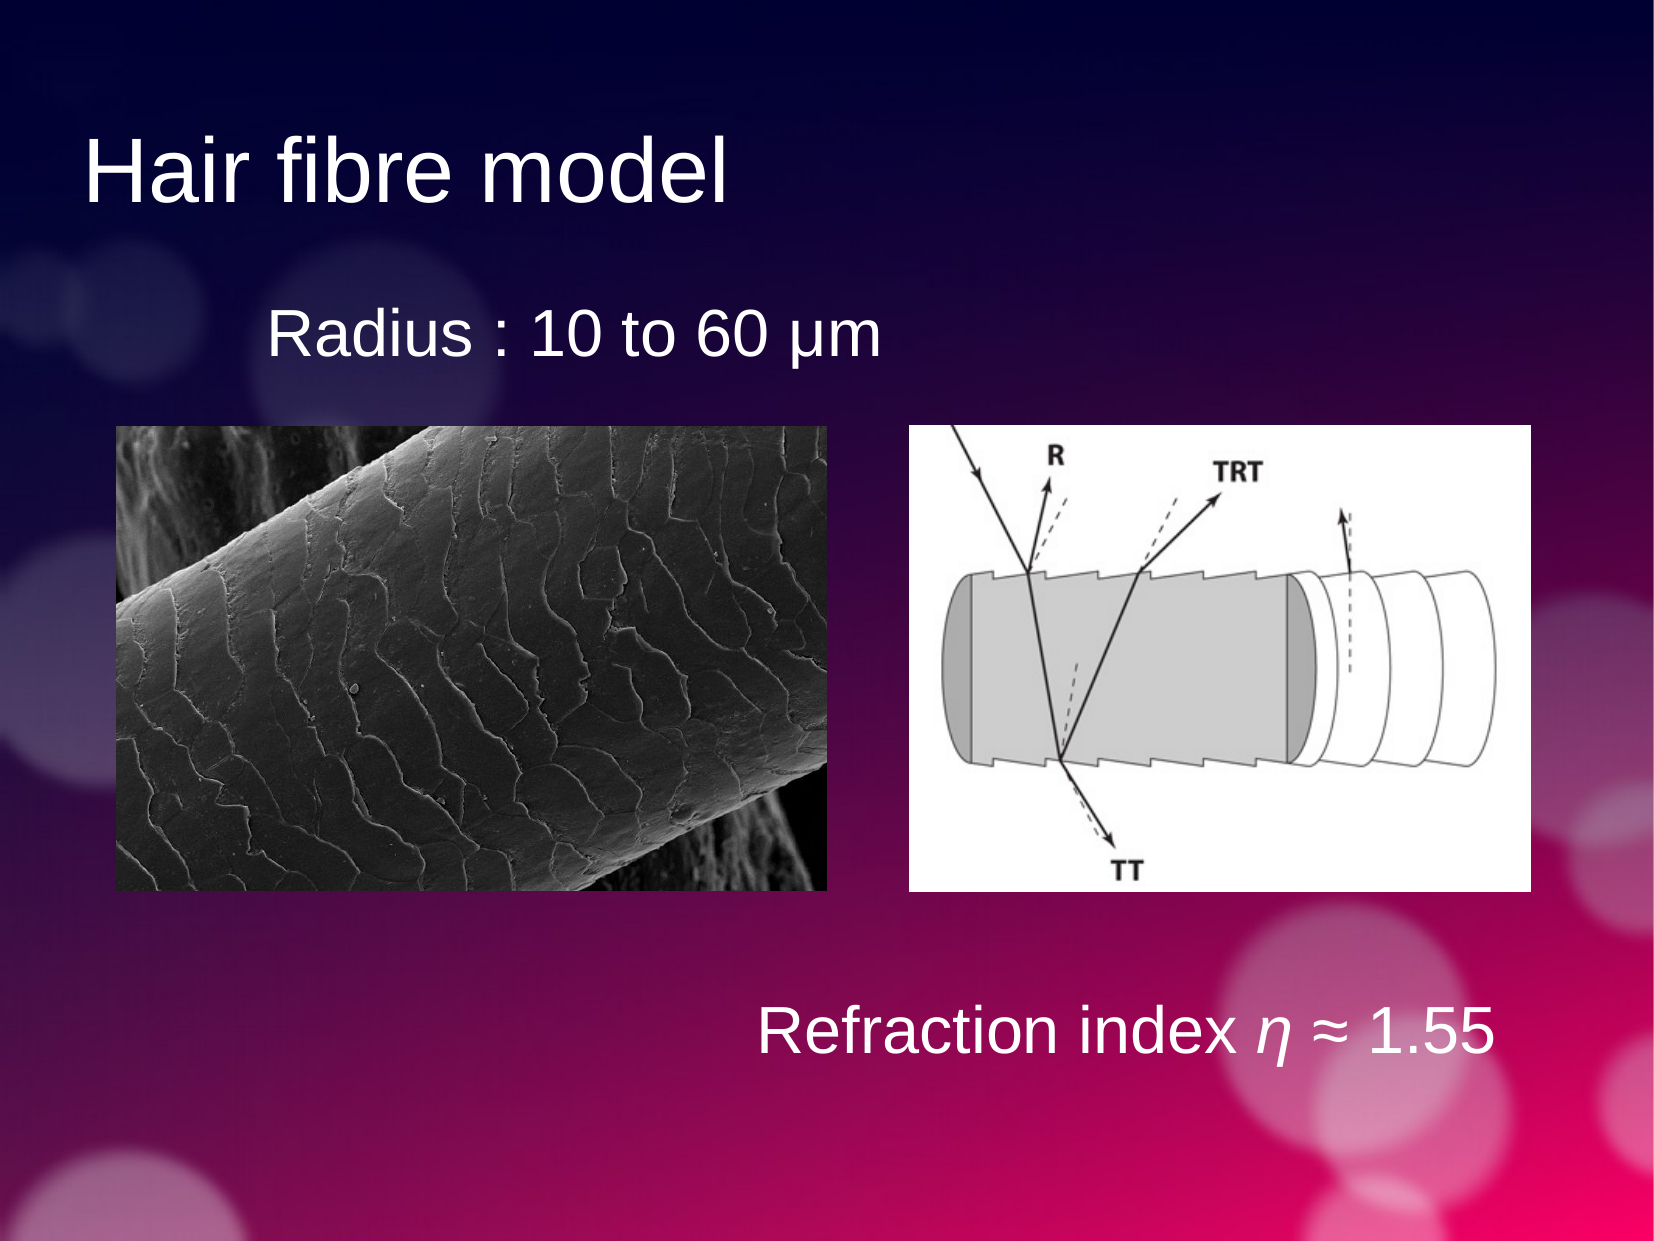

# Hair fibre model
Radius : 10 to 60 μm
Refraction index η ≈ 1.55